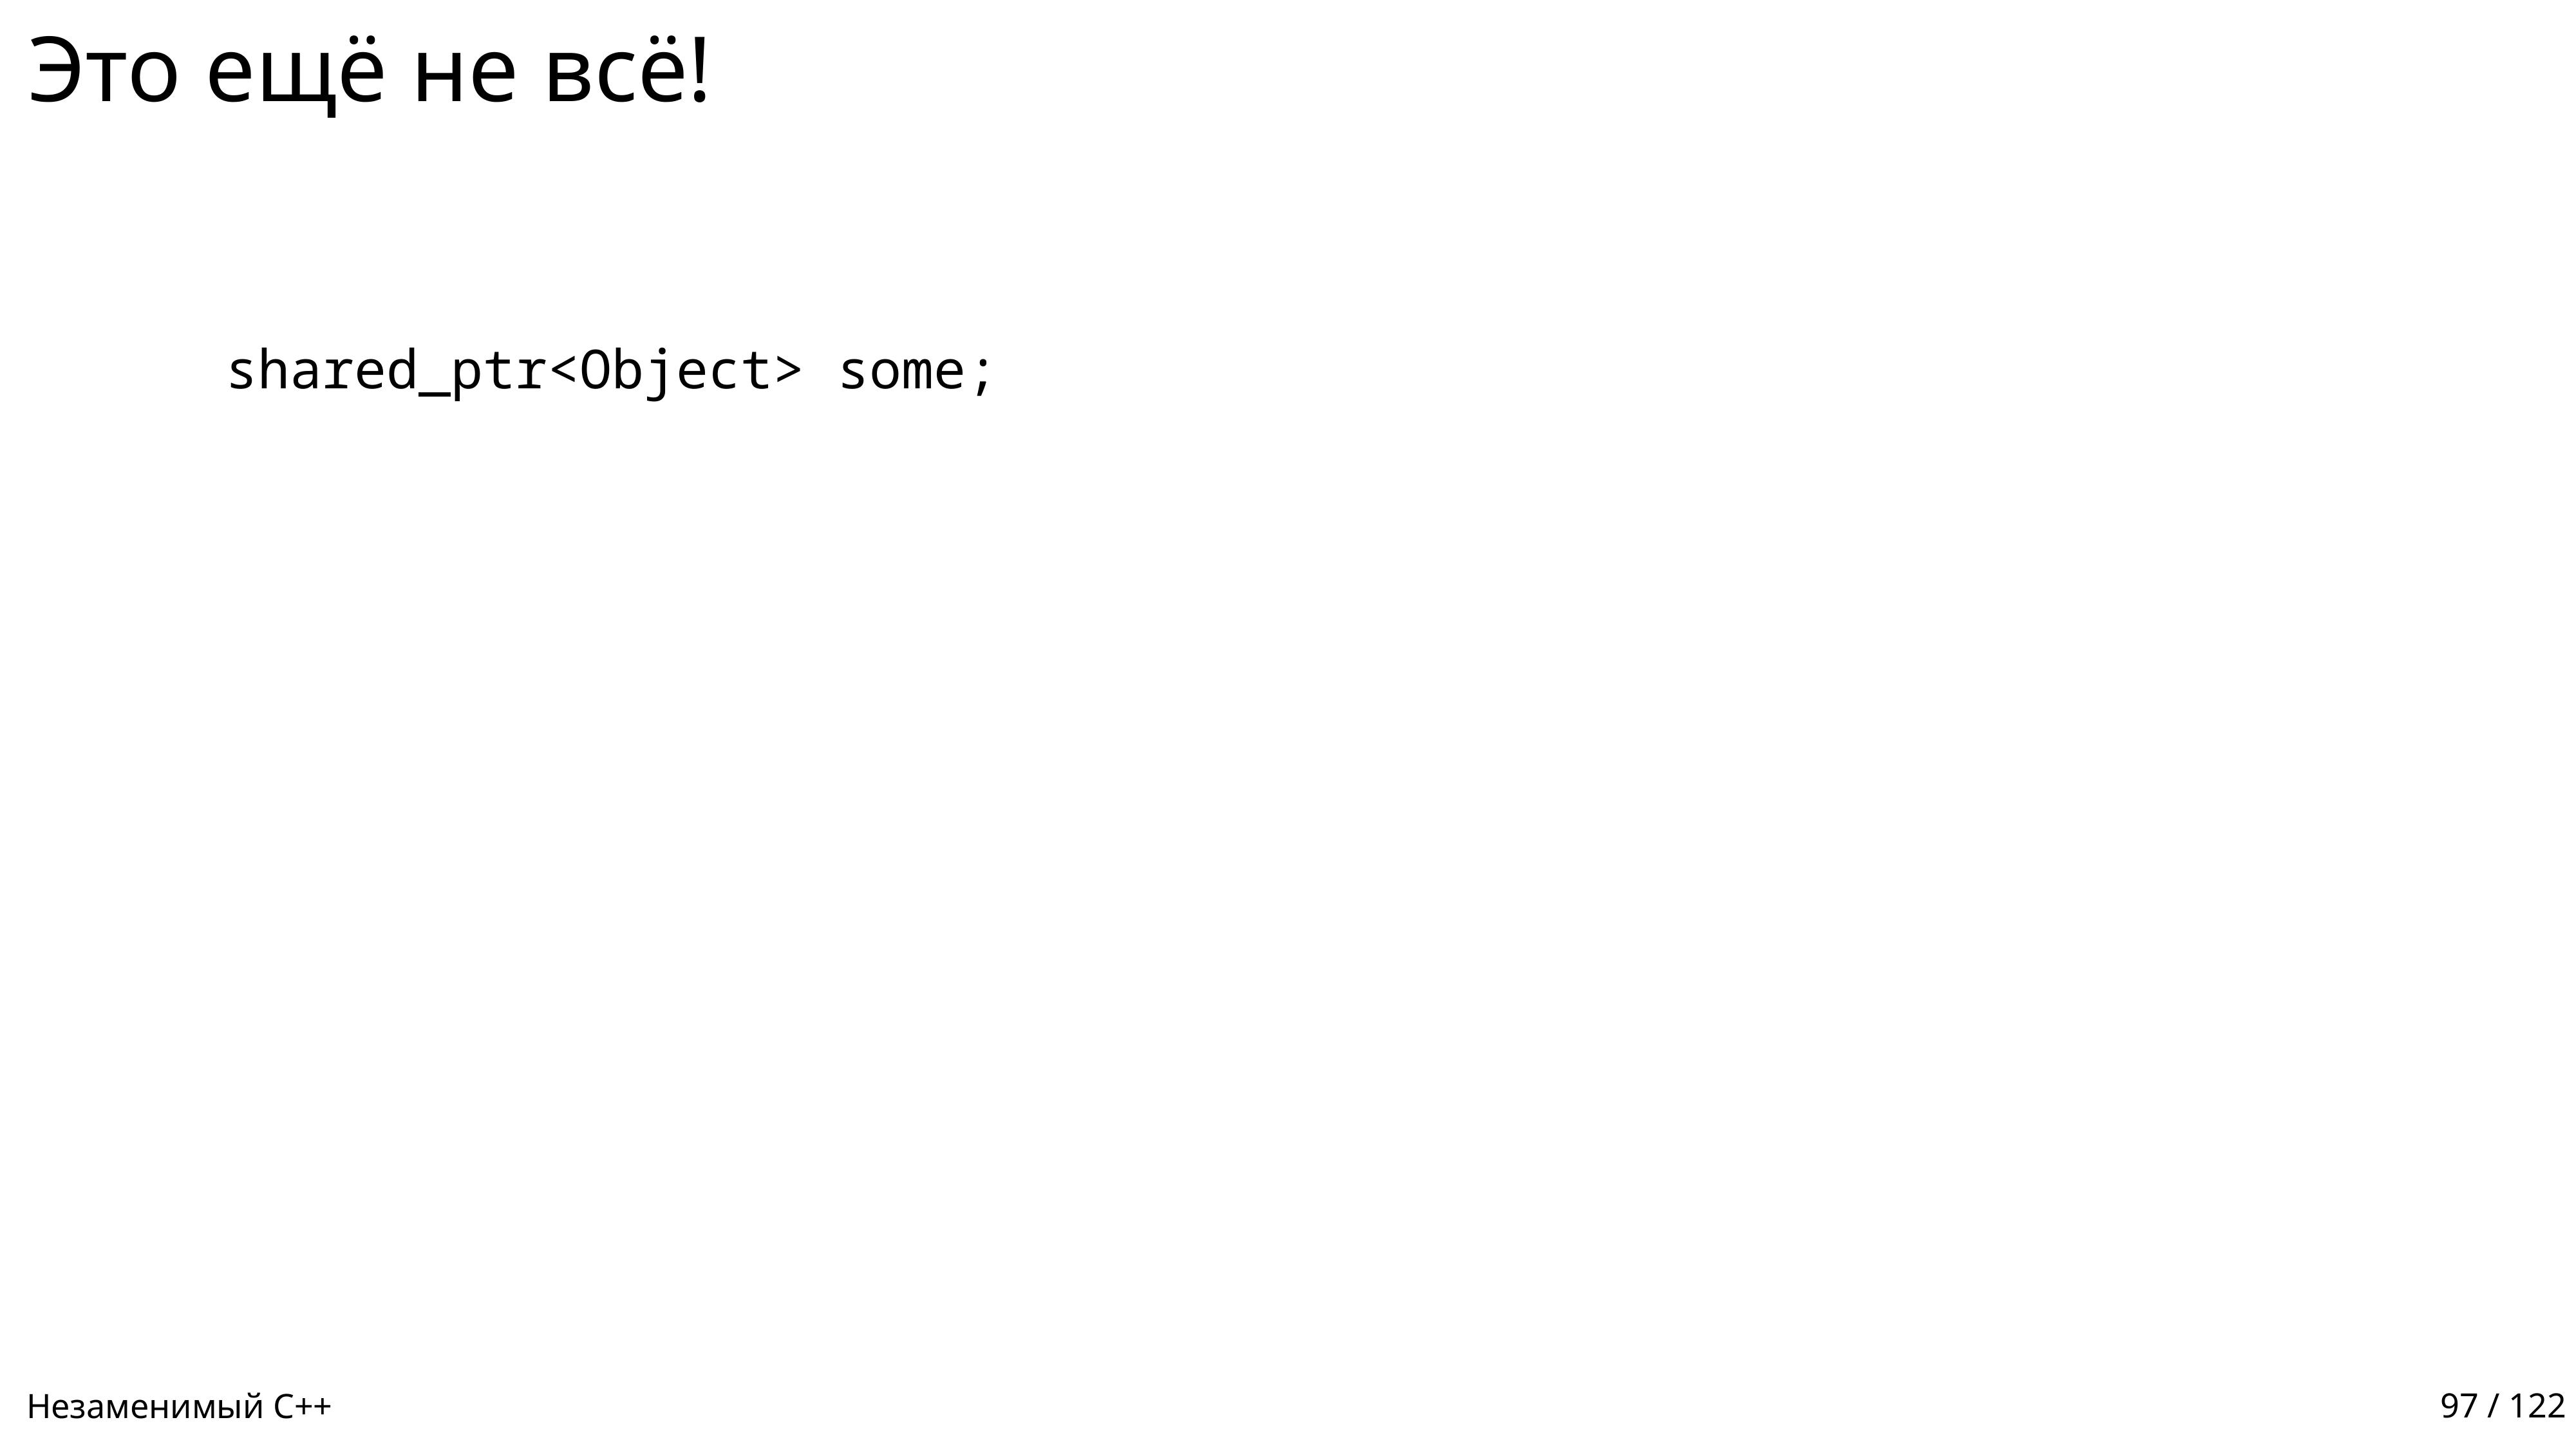

# Это ещё не всё!
 shared_ptr<Object> some;
Незаменимый C++